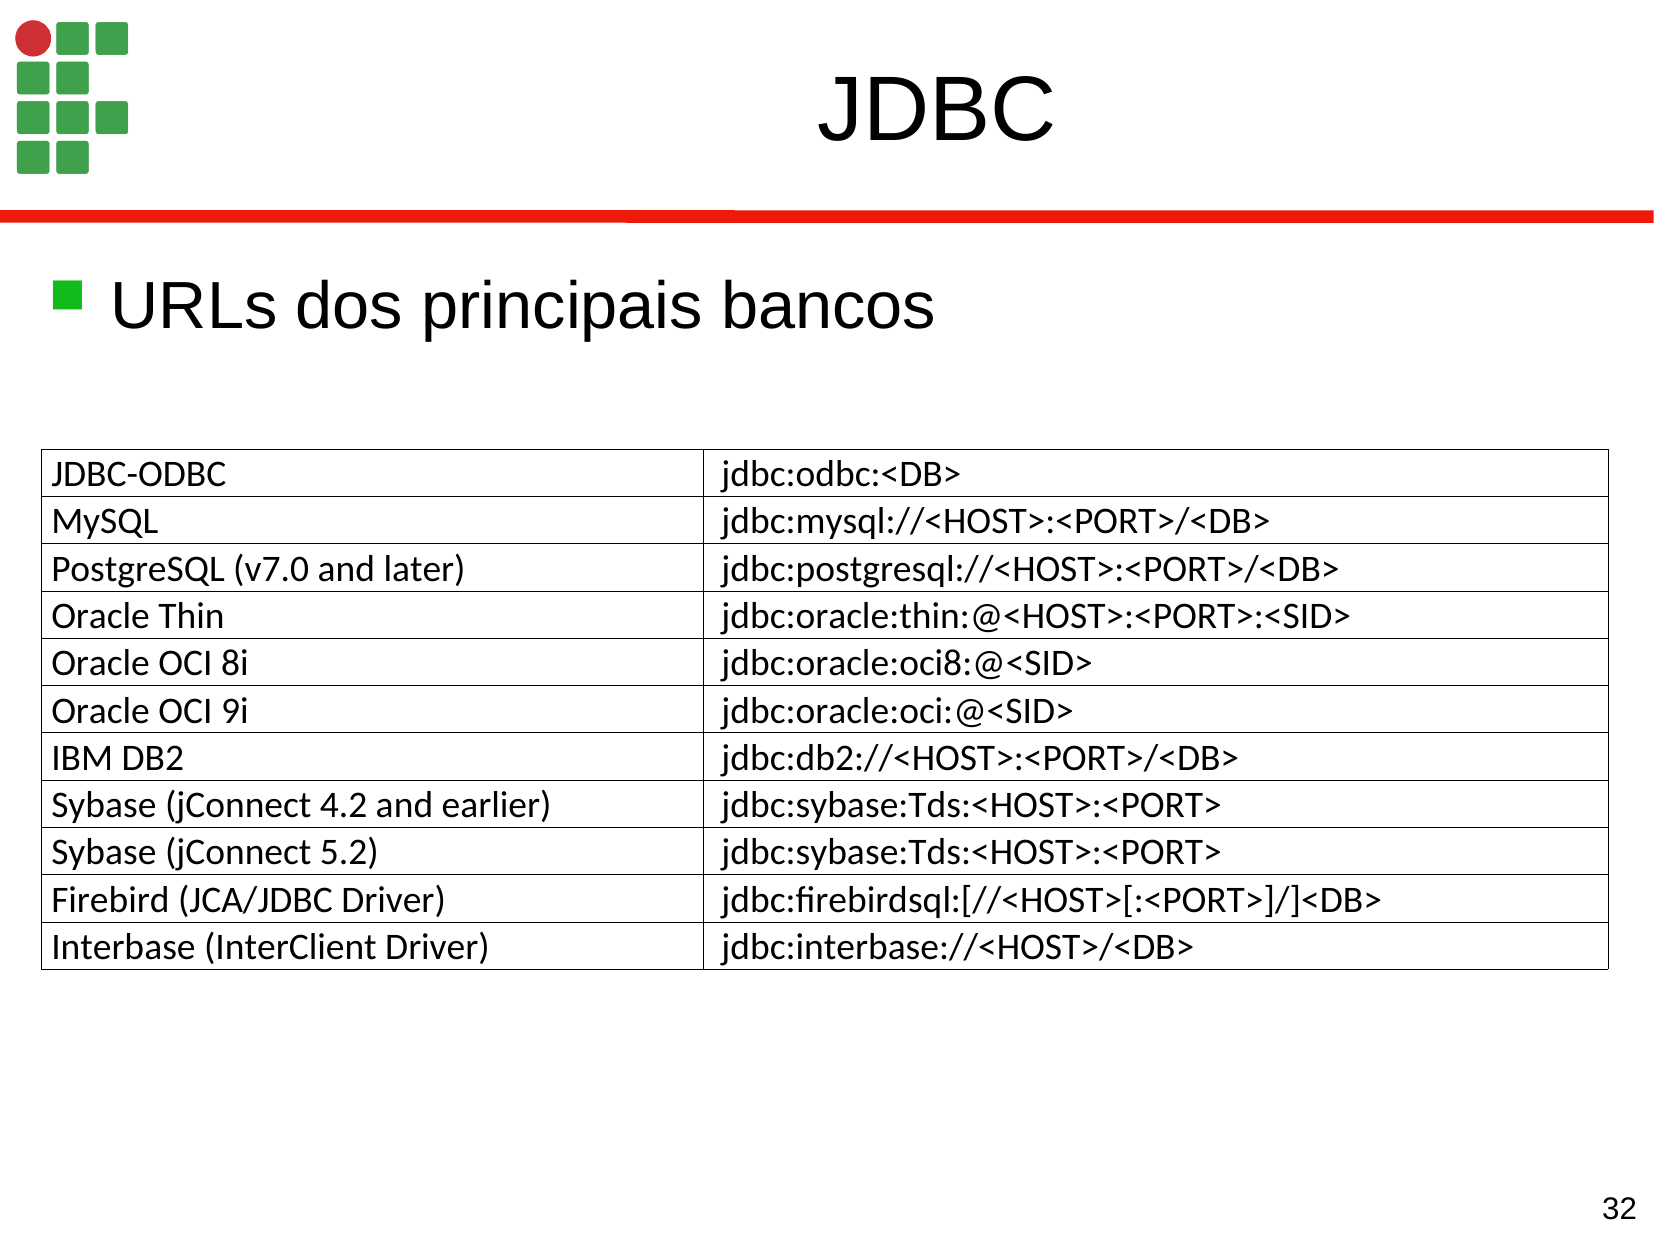

JDBC
URLs dos principais bancos
| JDBC-ODBC | jdbc:odbc:<DB> |
| --- | --- |
| MySQL | jdbc:mysql://<HOST>:<PORT>/<DB> |
| PostgreSQL (v7.0 and later) | jdbc:postgresql://<HOST>:<PORT>/<DB> |
| Oracle Thin | jdbc:oracle:thin:@<HOST>:<PORT>:<SID> |
| Oracle OCI 8i | jdbc:oracle:oci8:@<SID> |
| Oracle OCI 9i | jdbc:oracle:oci:@<SID> |
| IBM DB2 | jdbc:db2://<HOST>:<PORT>/<DB> |
| Sybase (jConnect 4.2 and earlier) | jdbc:sybase:Tds:<HOST>:<PORT> |
| Sybase (jConnect 5.2) | jdbc:sybase:Tds:<HOST>:<PORT> |
| Firebird (JCA/JDBC Driver) | jdbc:firebirdsql:[//<HOST>[:<PORT>]/]<DB> |
| Interbase (InterClient Driver) | jdbc:interbase://<HOST>/<DB> |